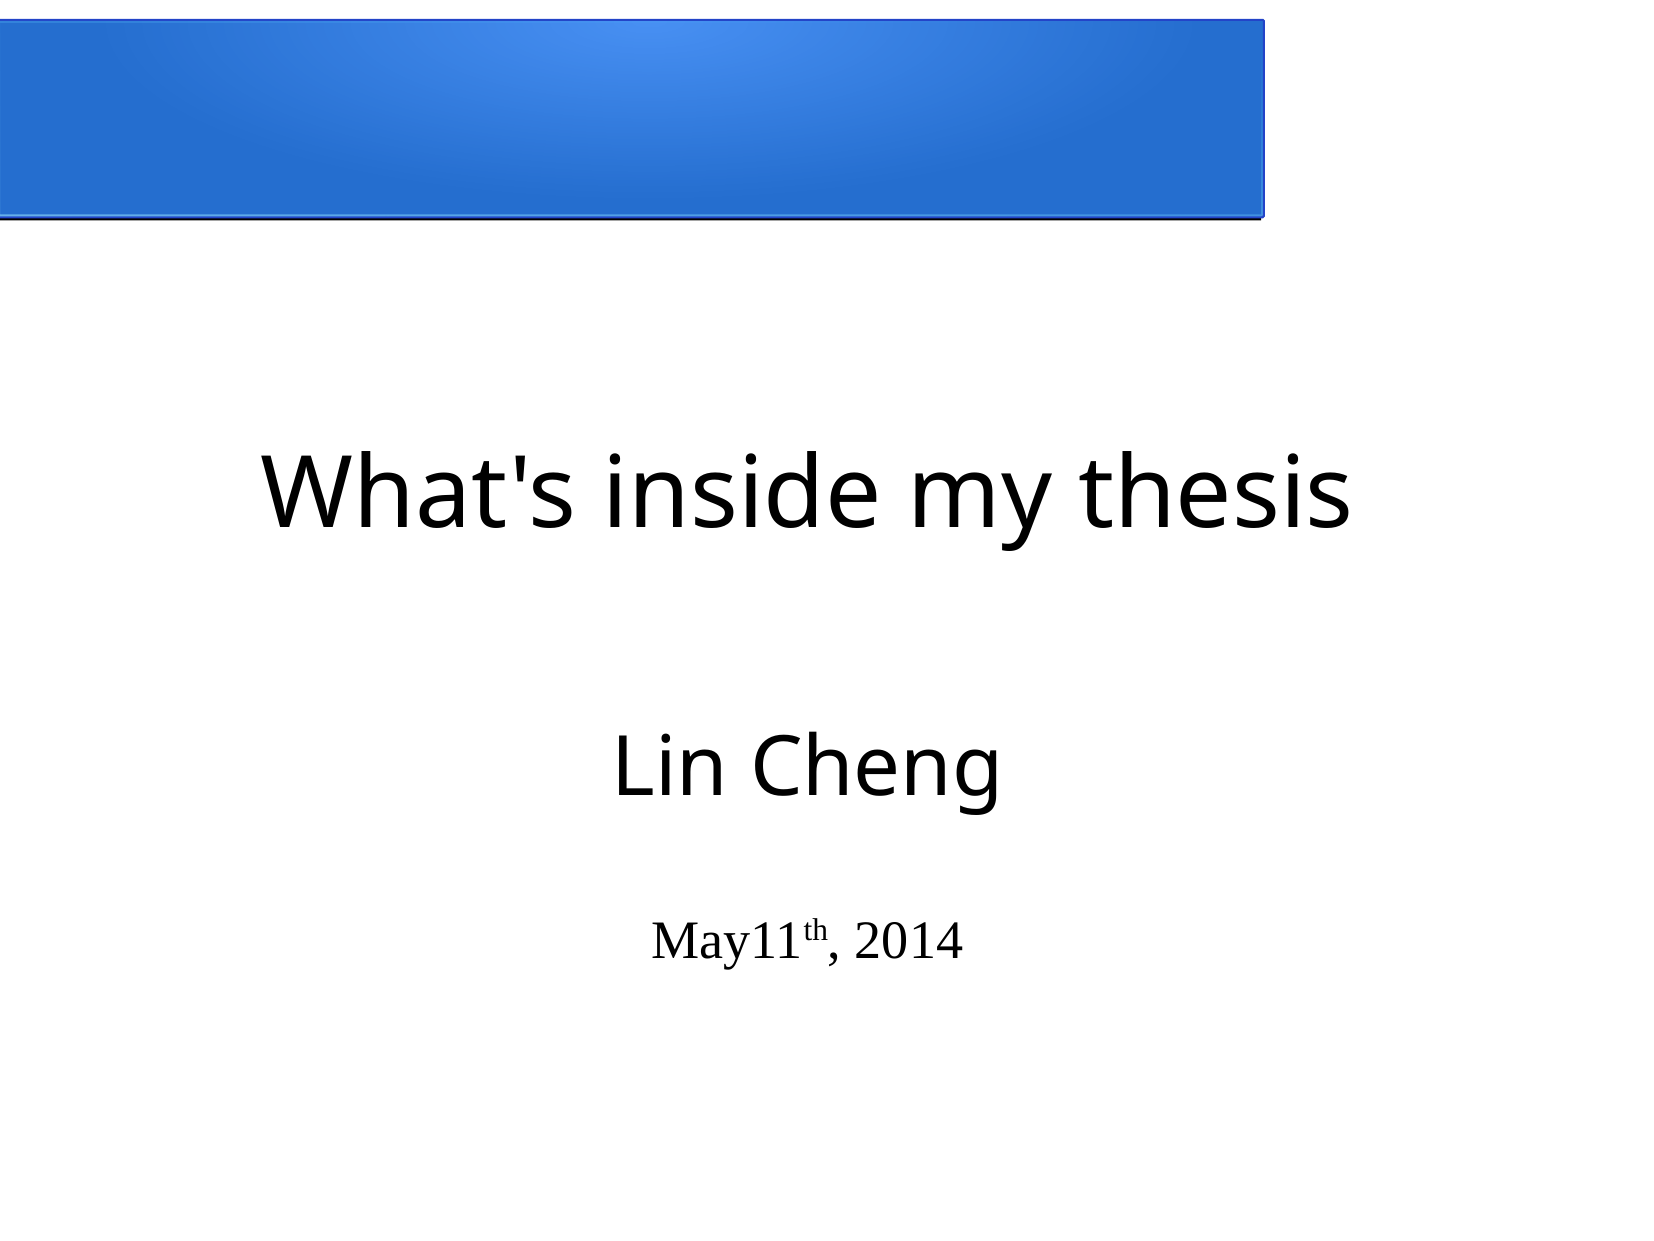

# What's inside my thesis
Lin Cheng
May11th, 2014